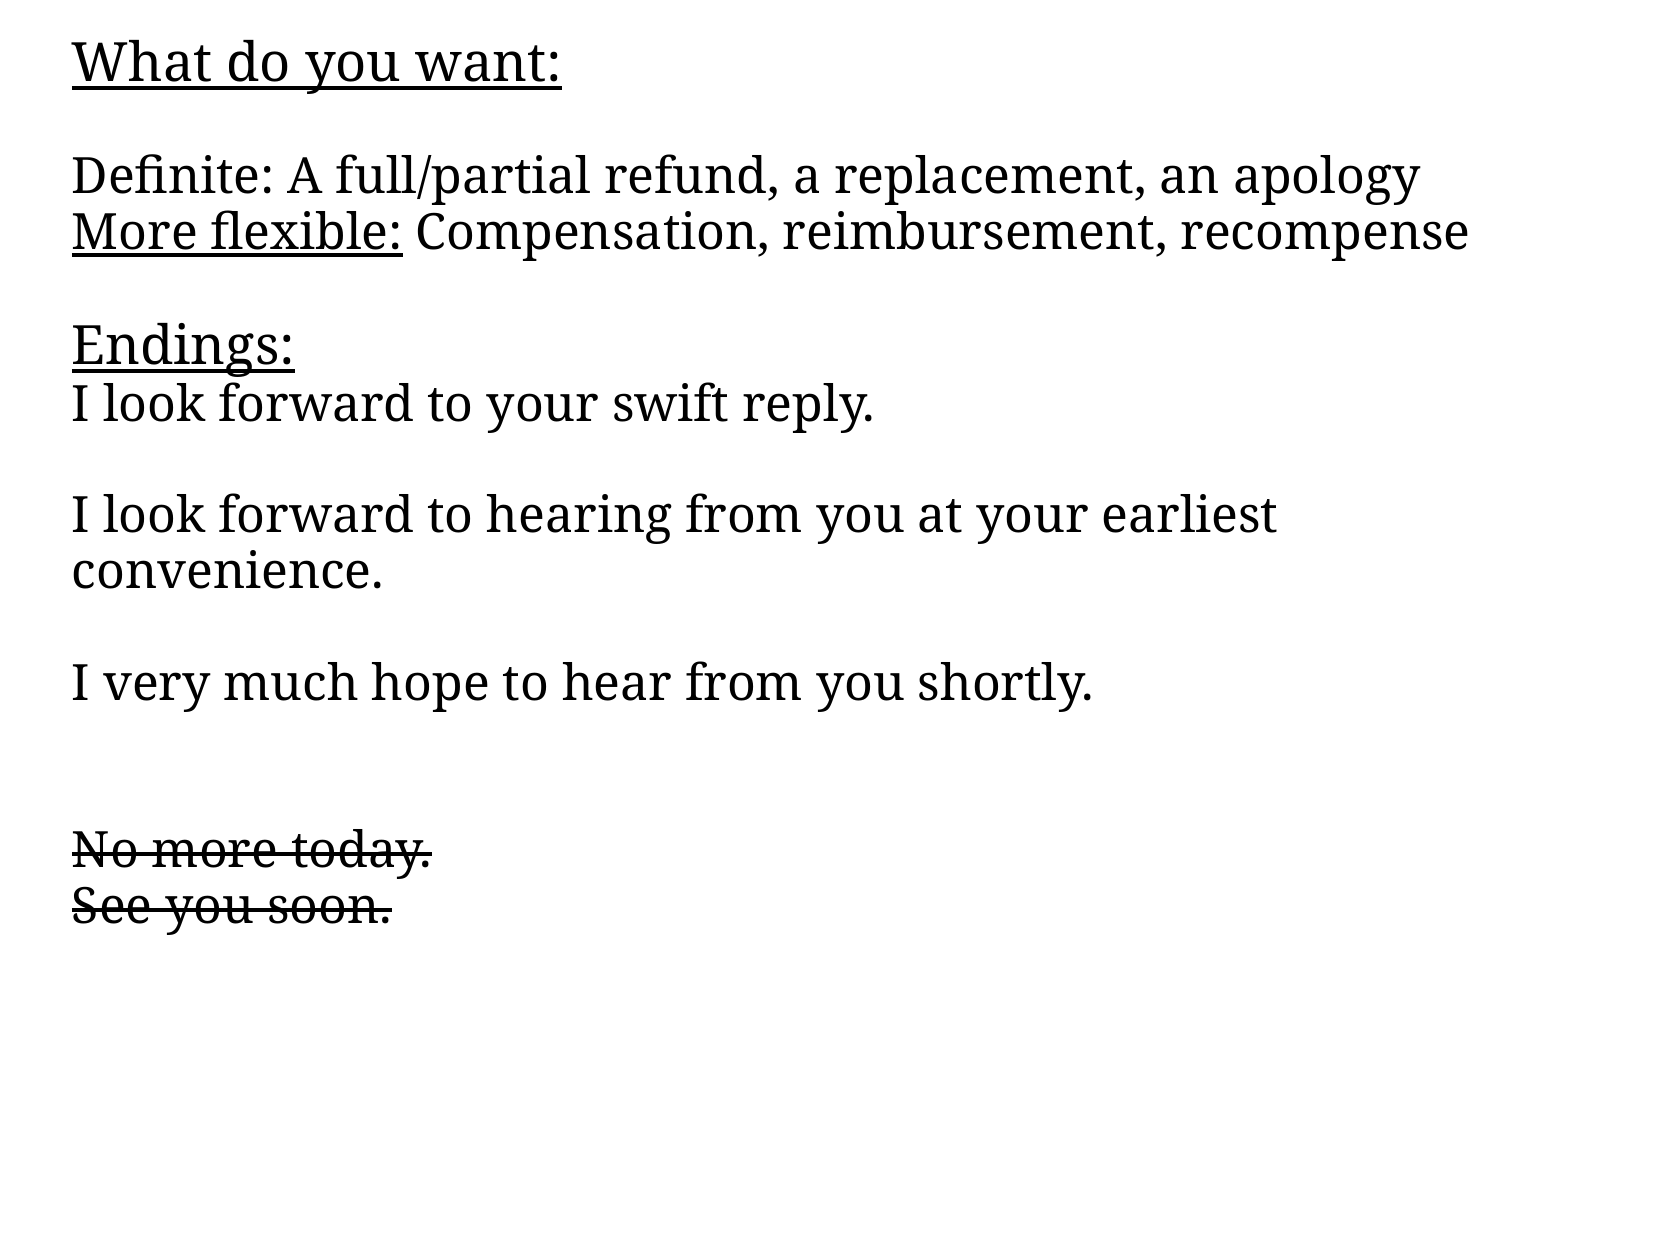

What do you want:
Definite: A full/partial refund, a replacement, an apology
More flexible: Compensation, reimbursement, recompense
Endings:
I look forward to your swift reply.
I look forward to hearing from you at your earliest convenience.
I very much hope to hear from you shortly.
No more today.
See you soon.